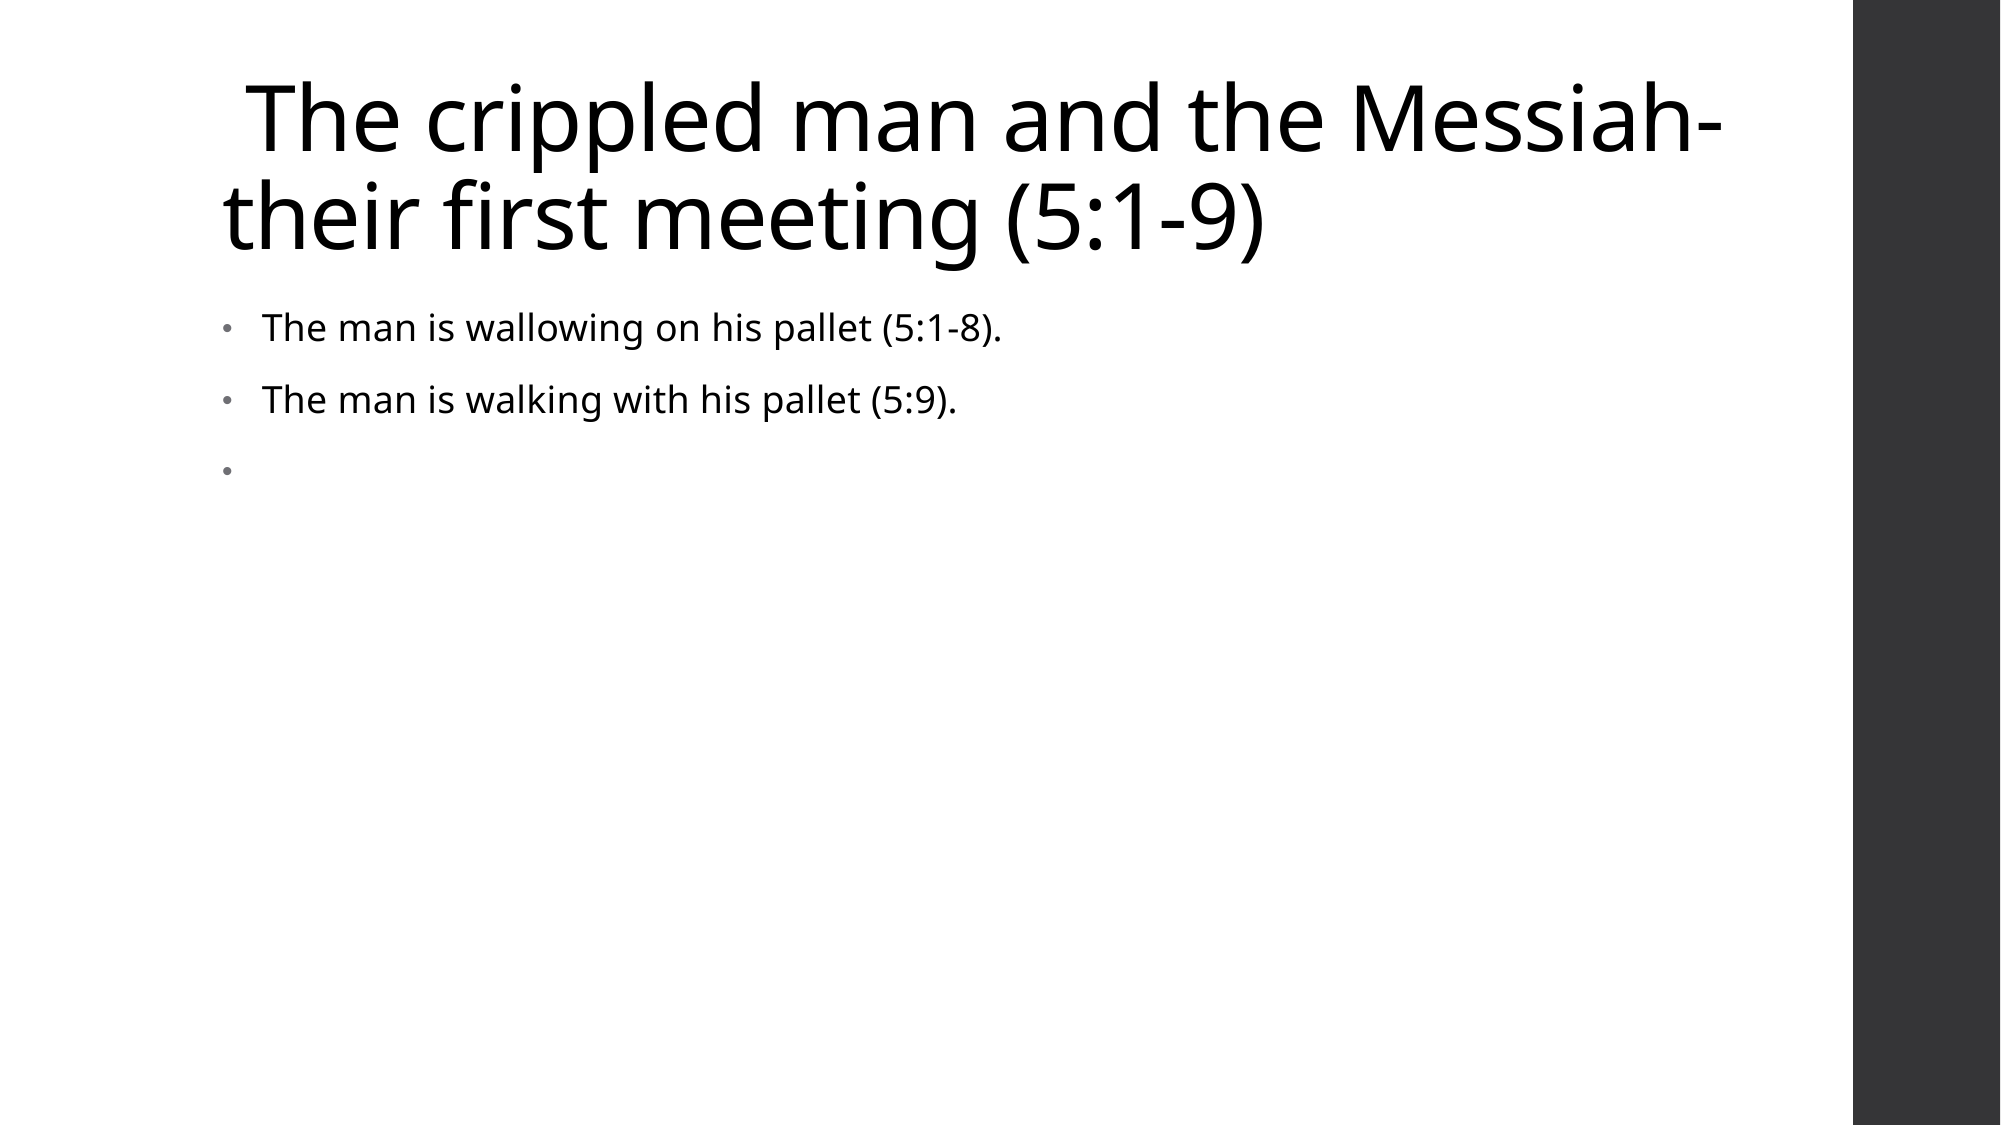

# The crippled man and the Messiah-their first meeting (5:1-9)
 The man is wallowing on his pallet (5:1-8).
 The man is walking with his pallet (5:9).